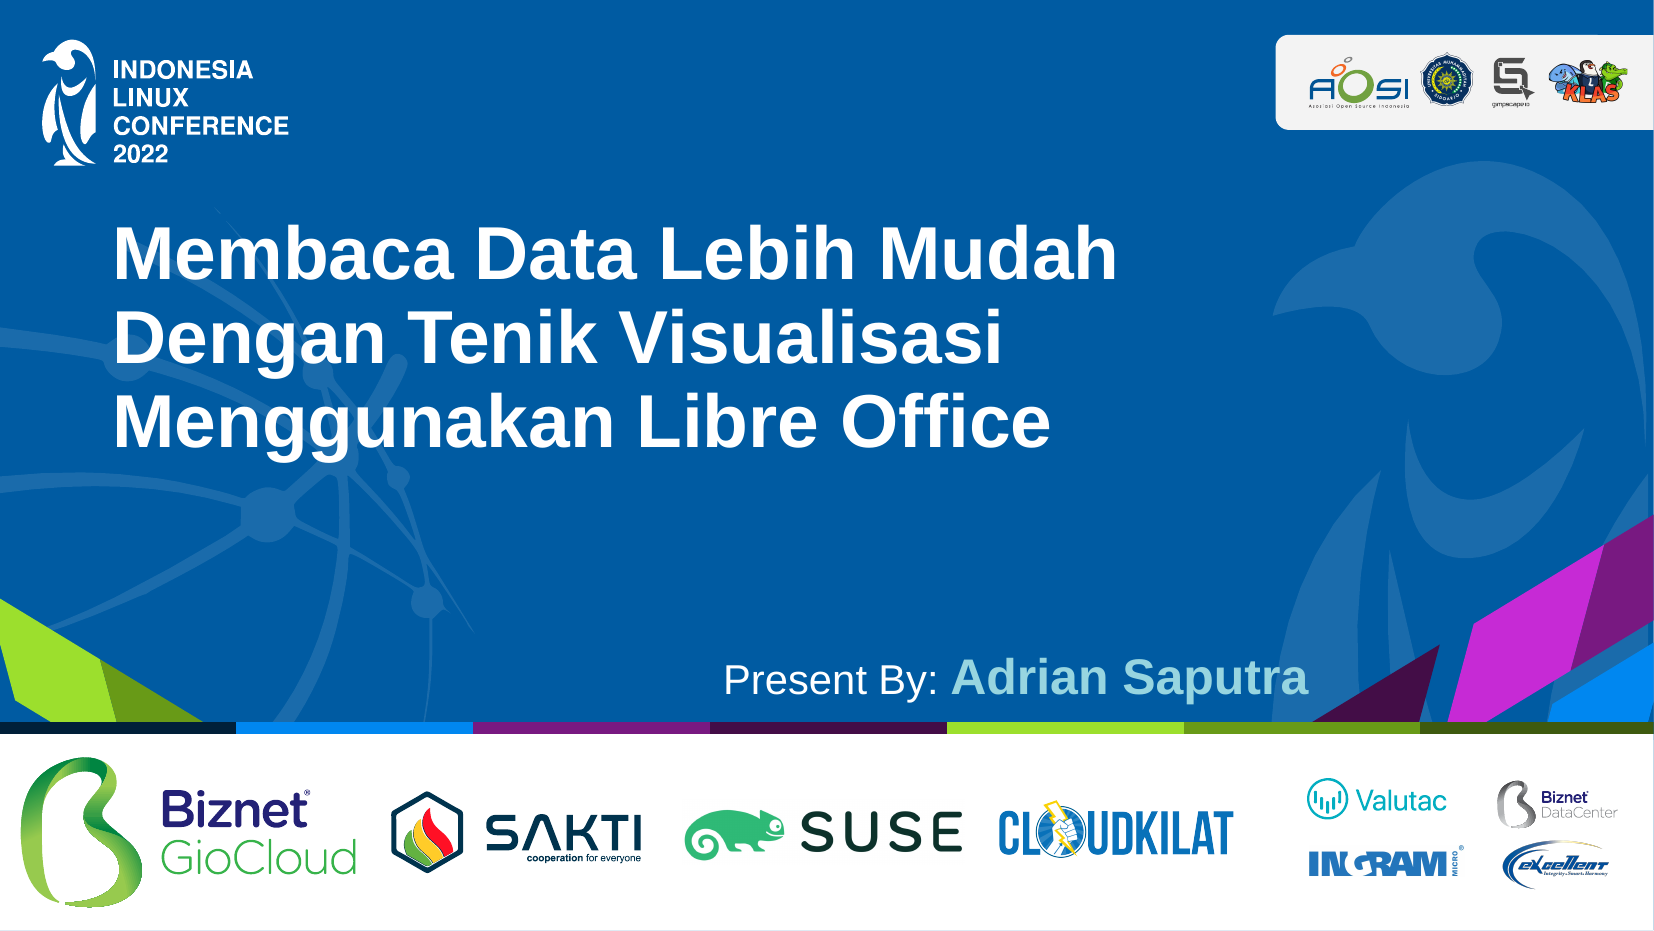

# Membaca Data Lebih Mudah Dengan Tenik Visualisasi Menggunakan Libre Office
Present By: Adrian Saputra